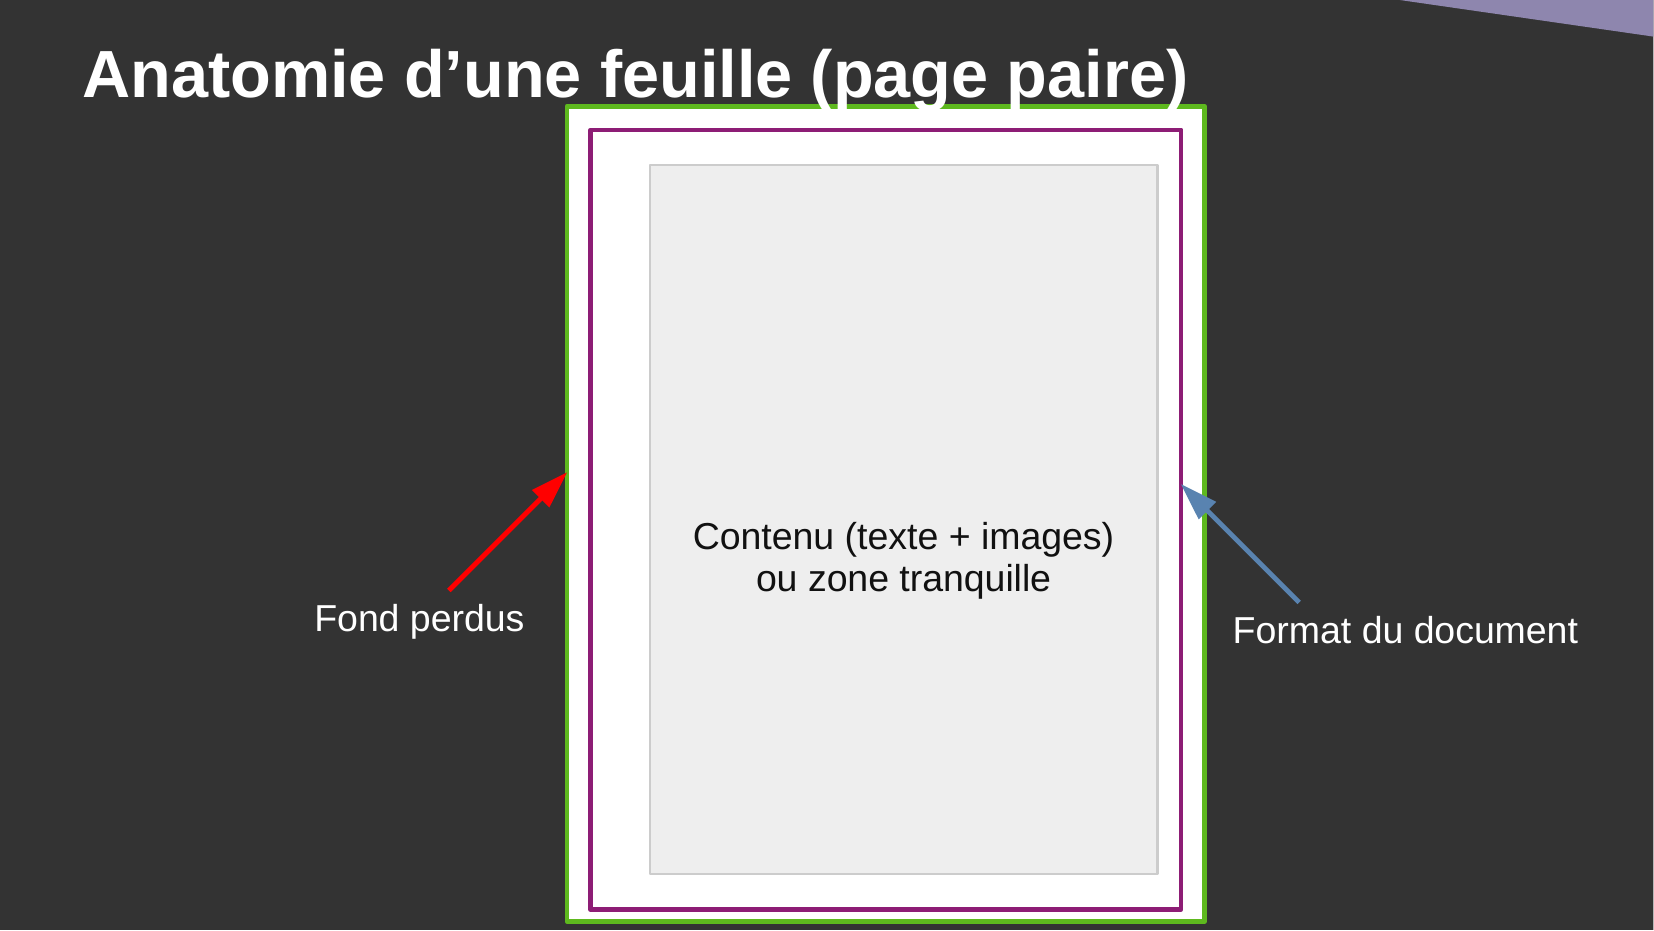

# Anatomie d’une feuille (page paire)
Contenu (texte + images)
ou zone tranquille
Fond perdus
Format du document